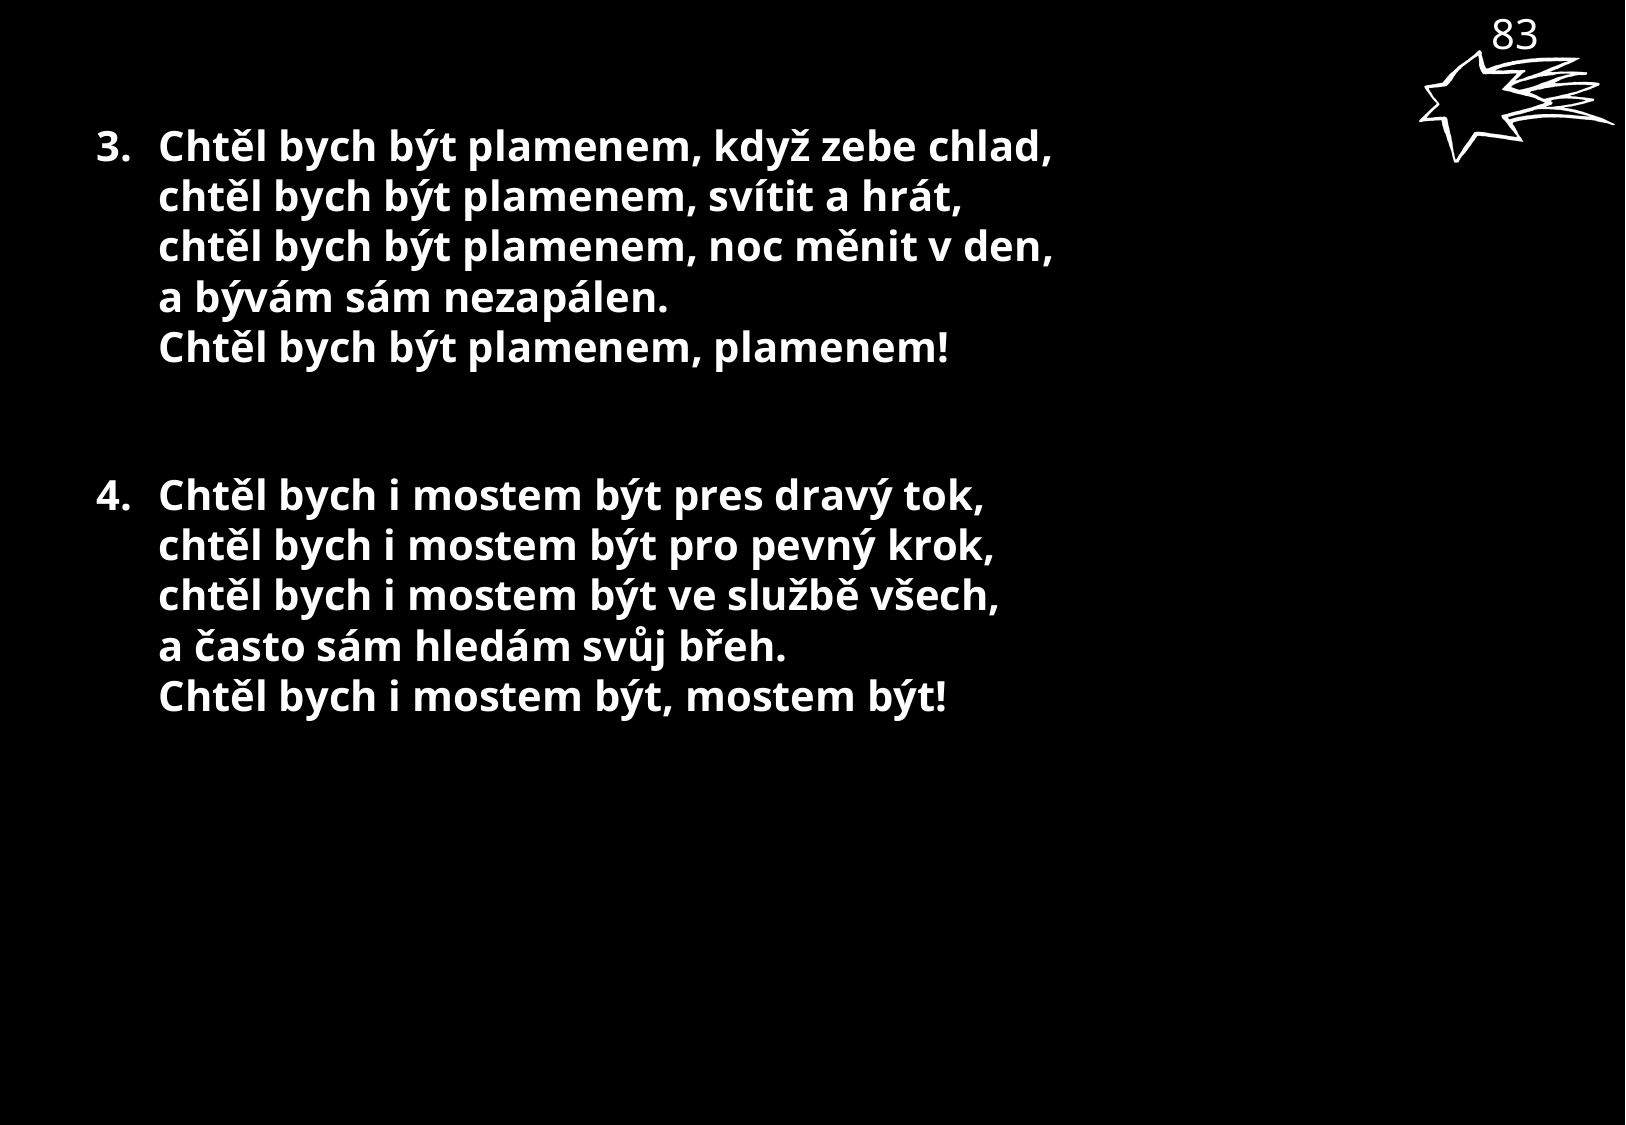

83
# Chtěl bych být plamenem, když zebe chlad, chtěl bych být plamenem, svítit a hrát, chtěl bych být plamenem, noc měnit v den, a bývám sám nezapálen. Chtěl bych být plamenem, plamenem!
Chtěl bych i mostem být pres dravý tok,
chtěl bych i mostem být pro pevný krok,
chtěl bych i mostem být ve službě všech,
a často sám hledám svůj břeh.
Chtěl bych i mostem být, mostem být!